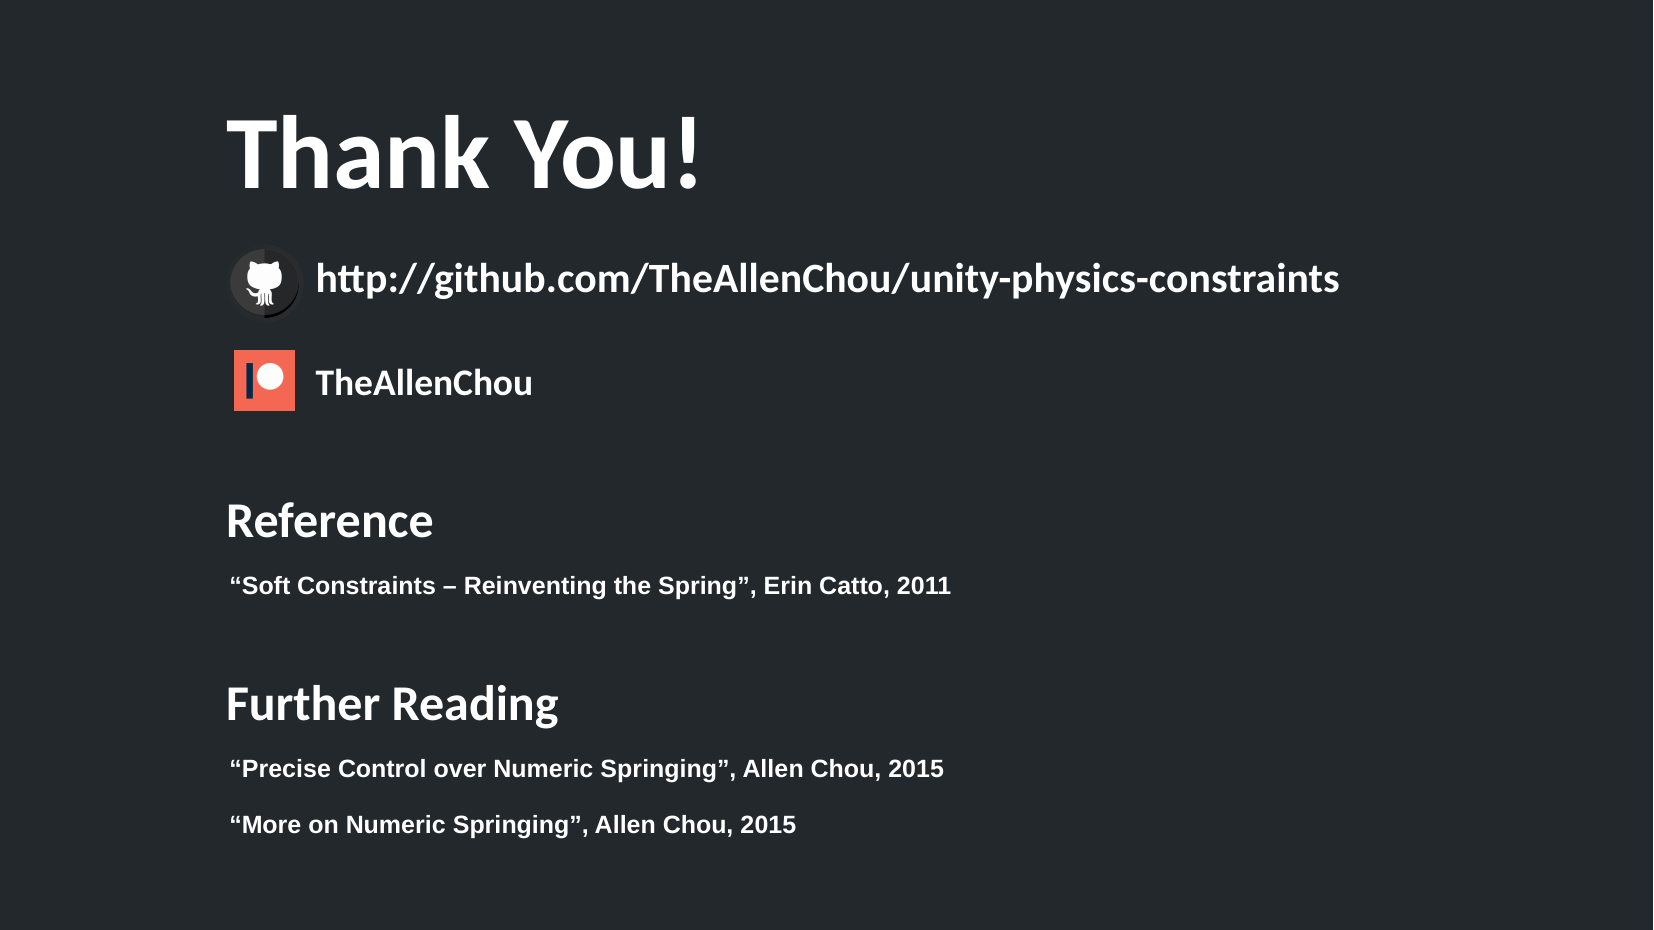

Thank You!
http://github.com/TheAllenChou/unity-physics-constraints
TheAllenChou
Reference
“Soft Constraints – Reinventing the Spring”, Erin Catto, 2011
Further Reading
“Precise Control over Numeric Springing”, Allen Chou, 2015
“More on Numeric Springing”, Allen Chou, 2015